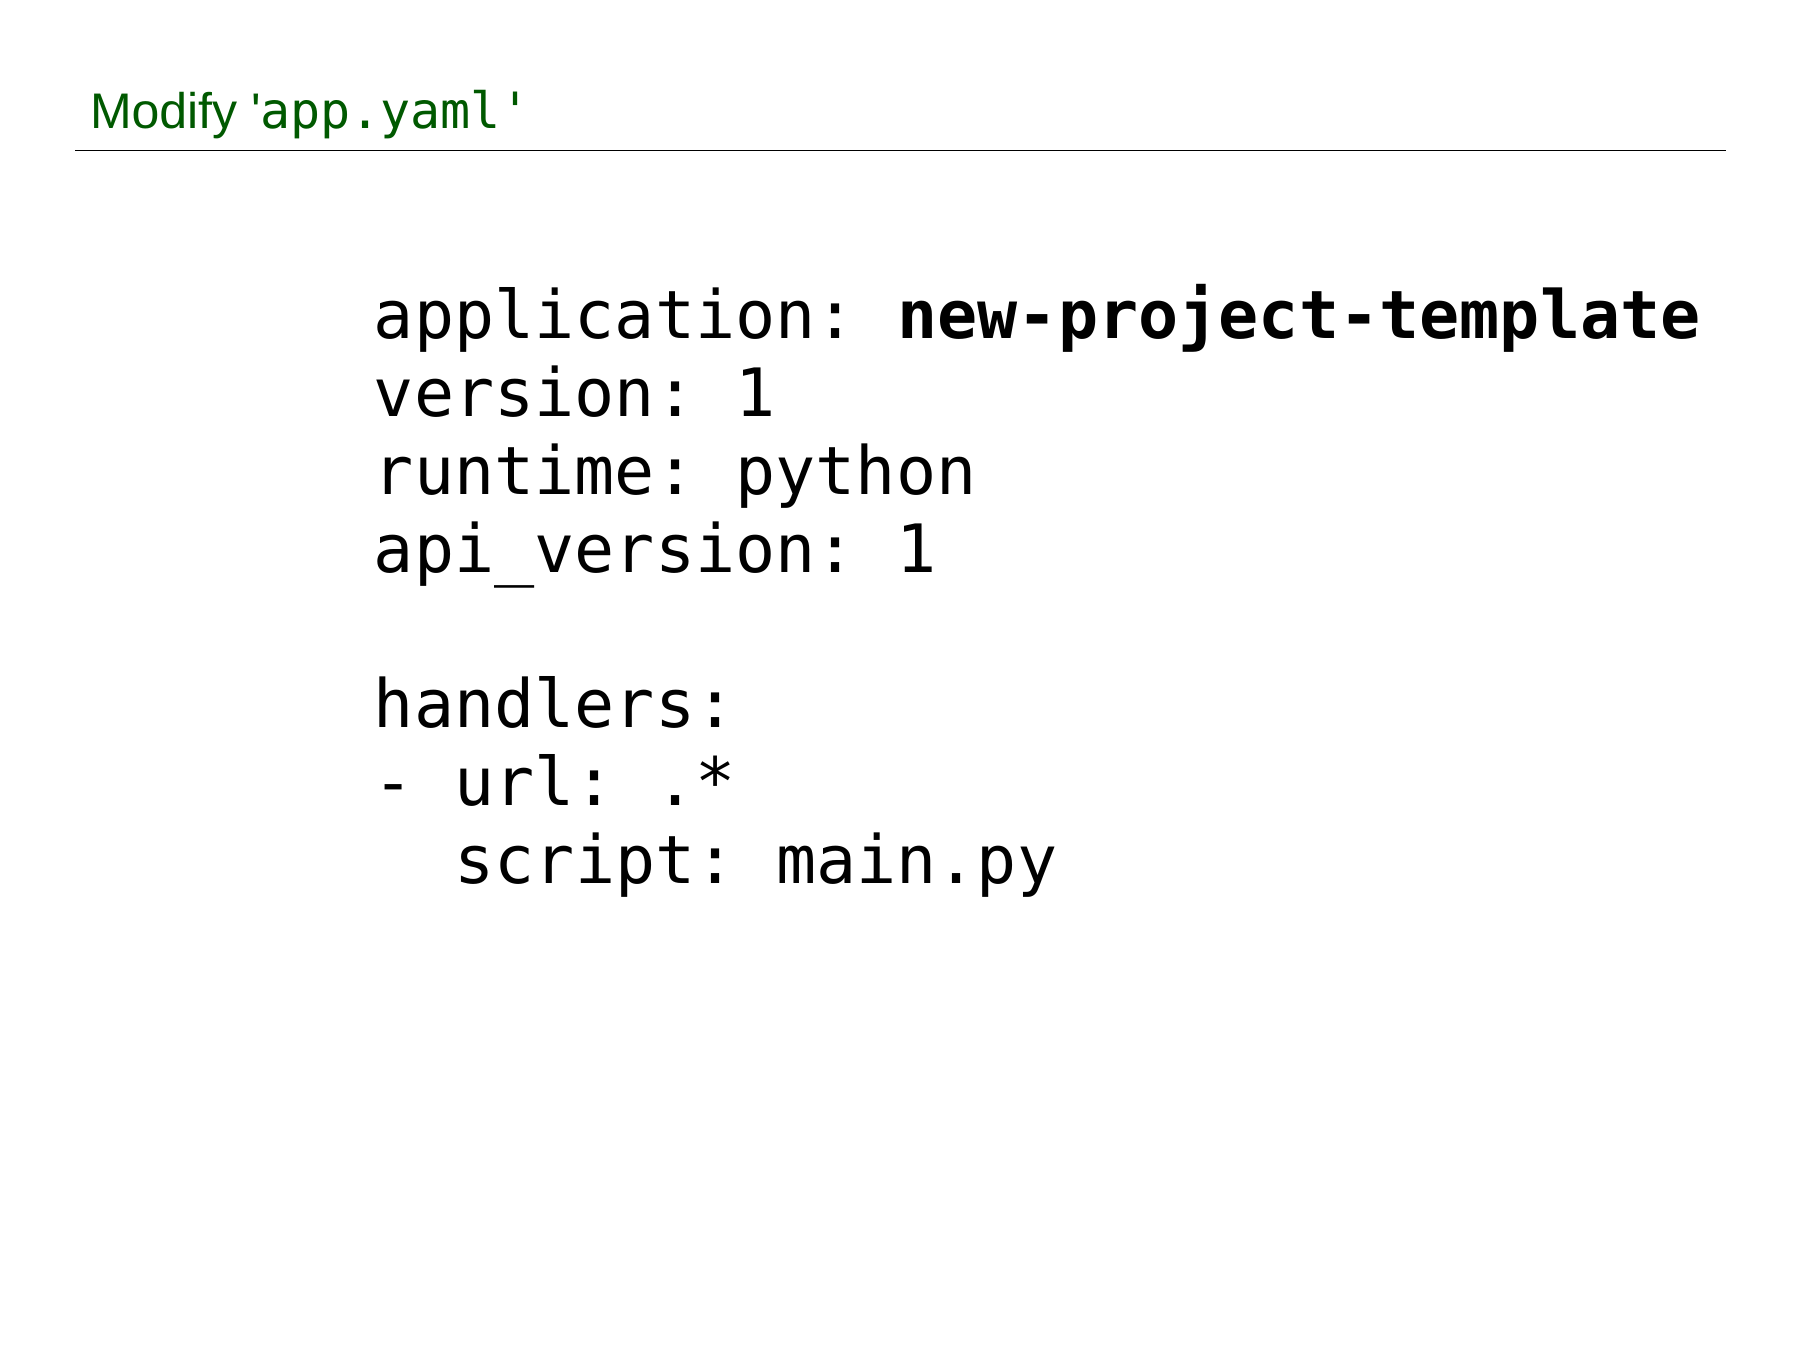

# Modify 'app.yaml'
application: new-project-template
version: 1
runtime: python
api_version: 1
handlers:
- url: .*
 script: main.py